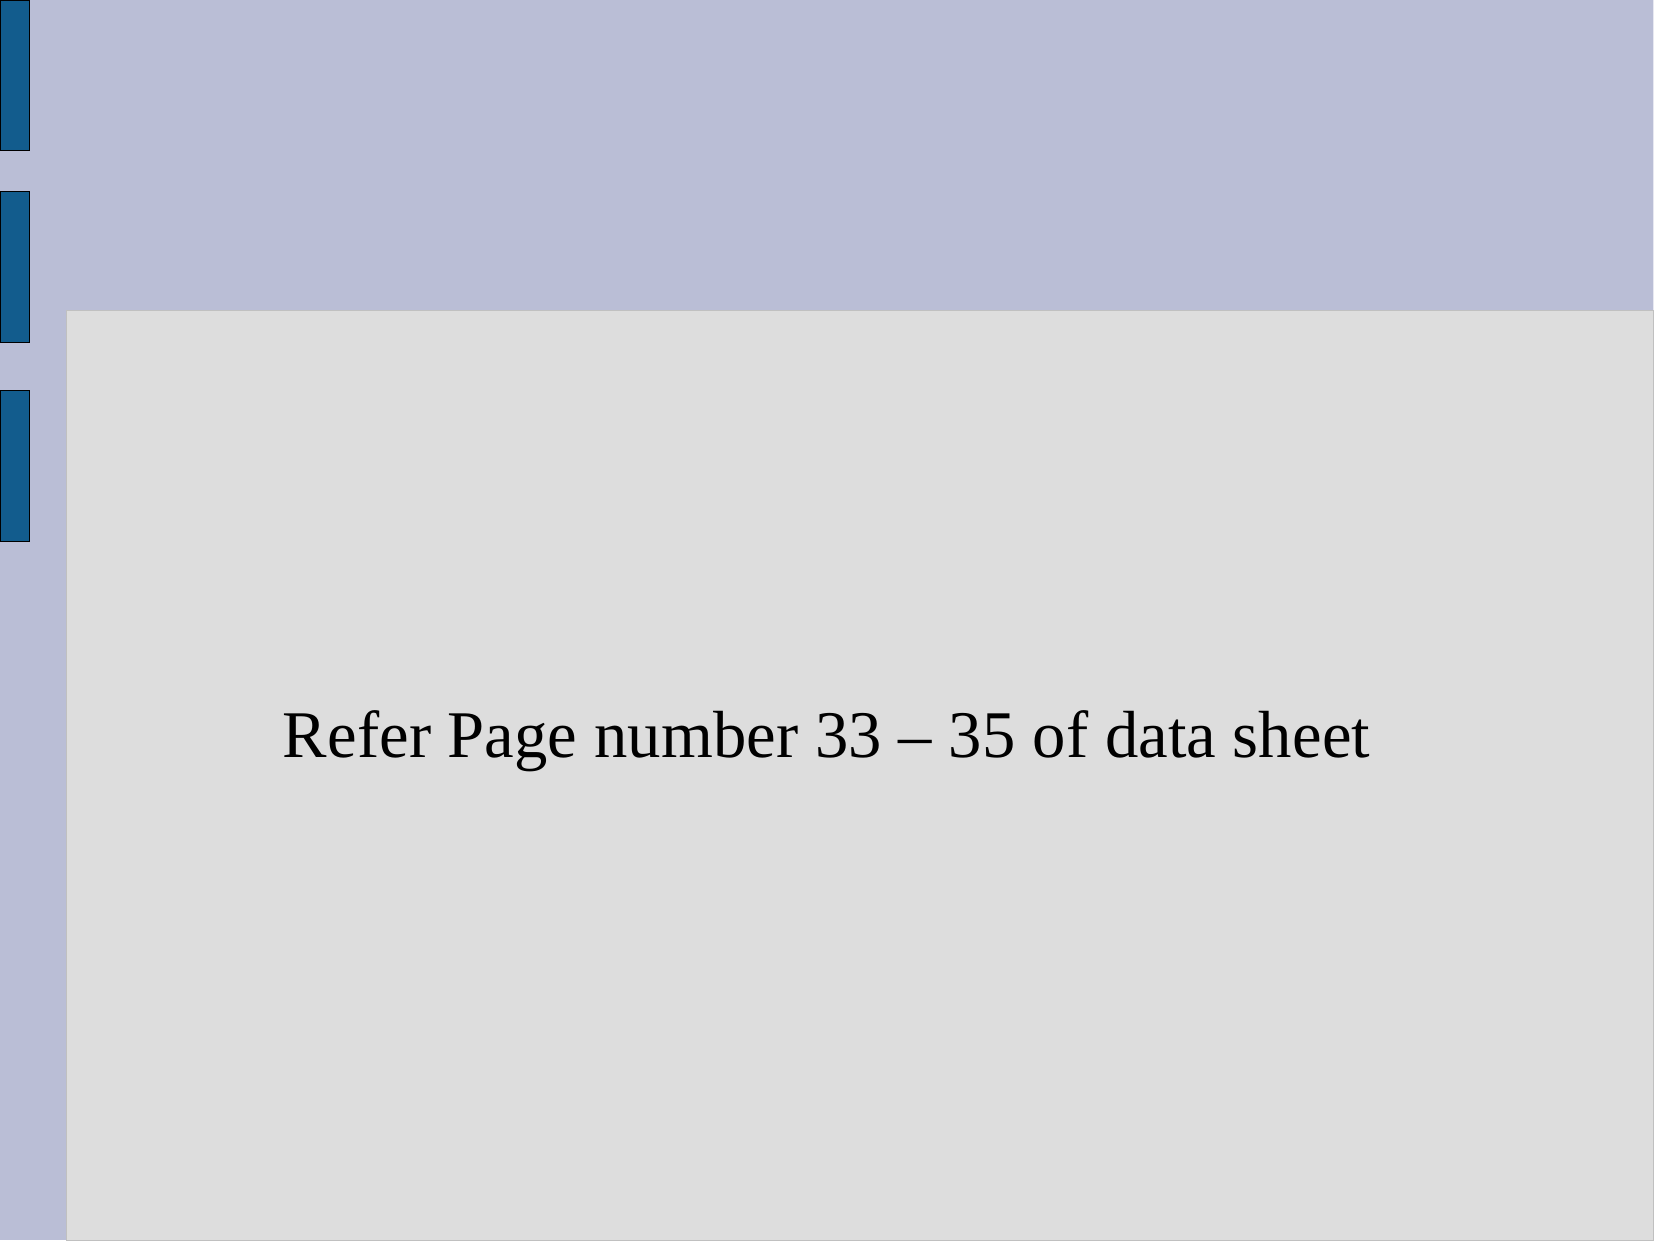

# Refer Page number 33 – 35 of data sheet